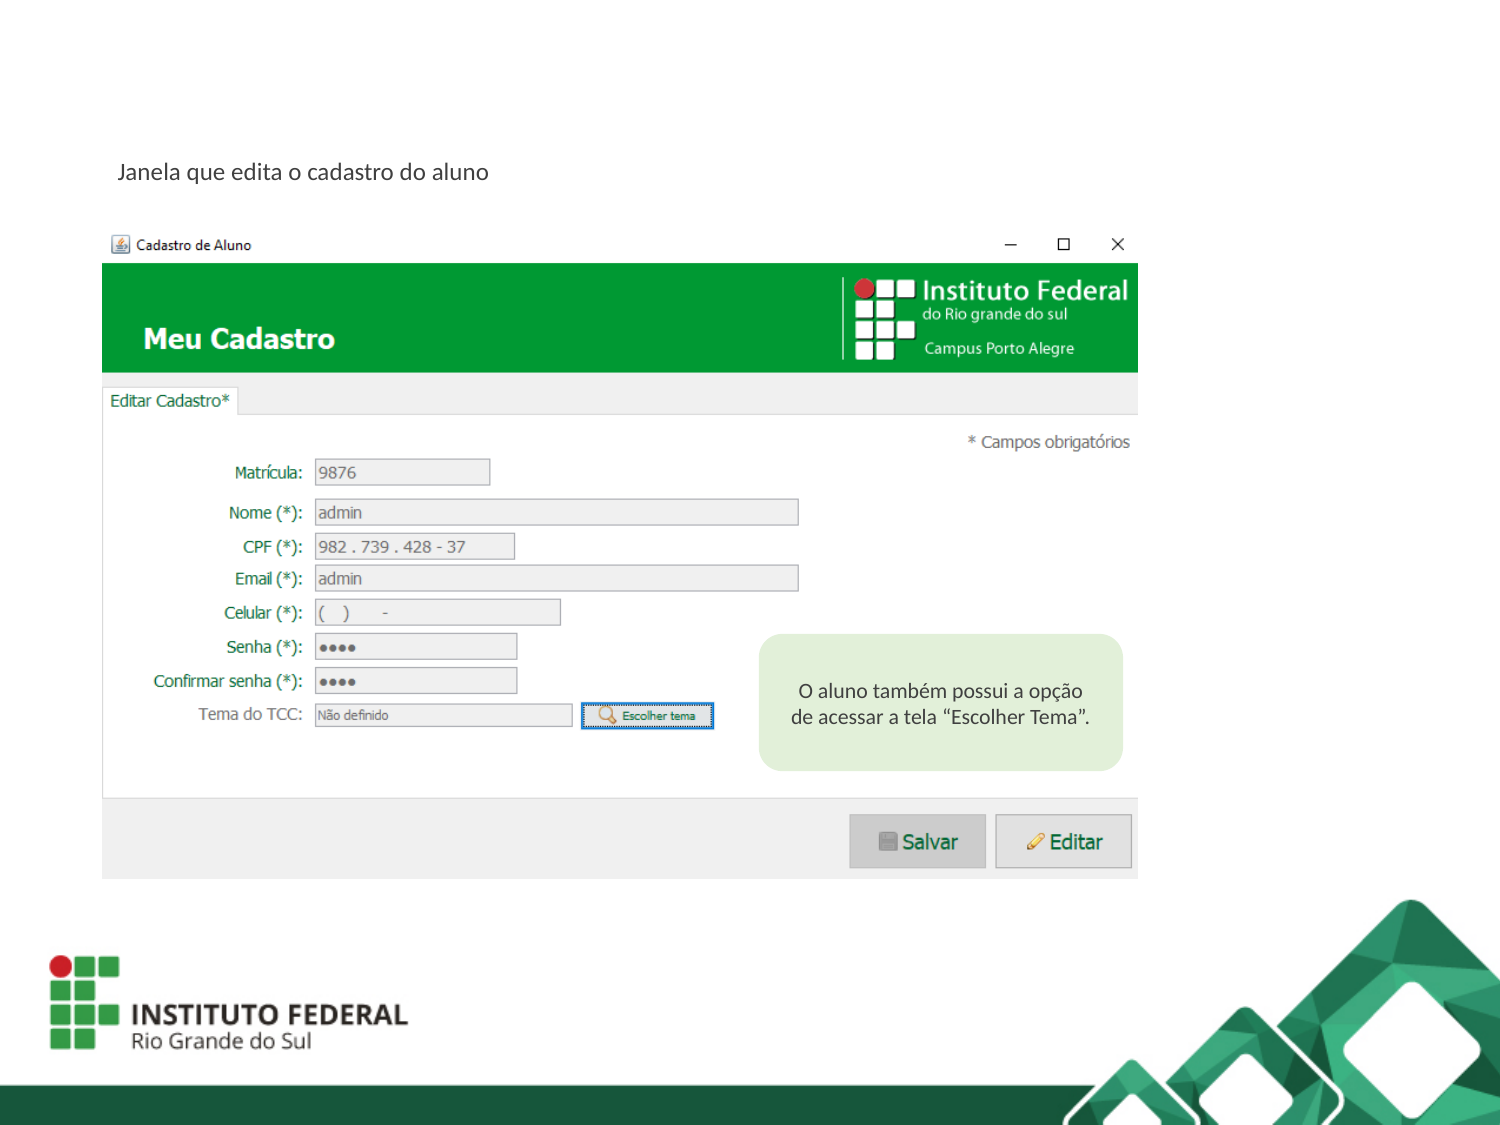

Janela que edita o cadastro do aluno
 O aluno também possui a opção
de acessar a tela “Escolher Tema”.